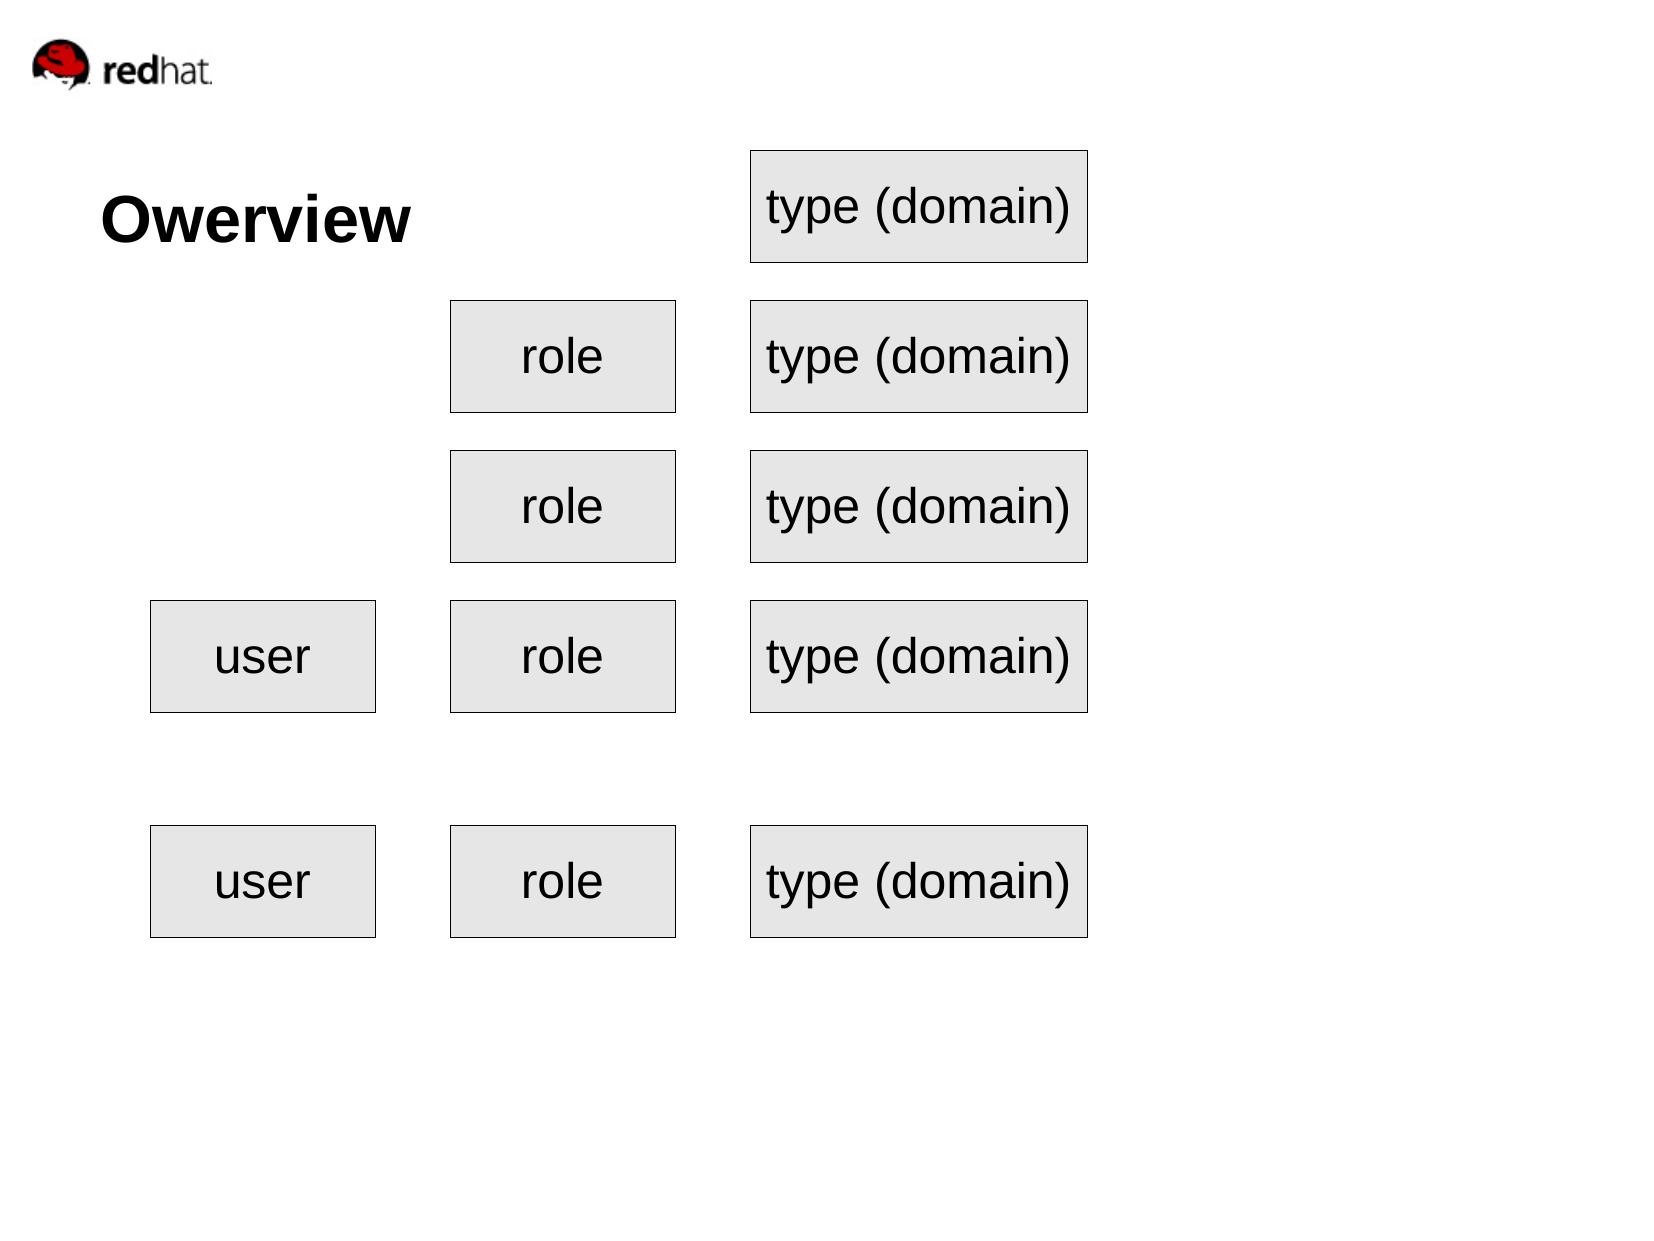

type (domain)
# Owerview
role
type (domain)
role
type (domain)
user
role
type (domain)
user
role
type (domain)